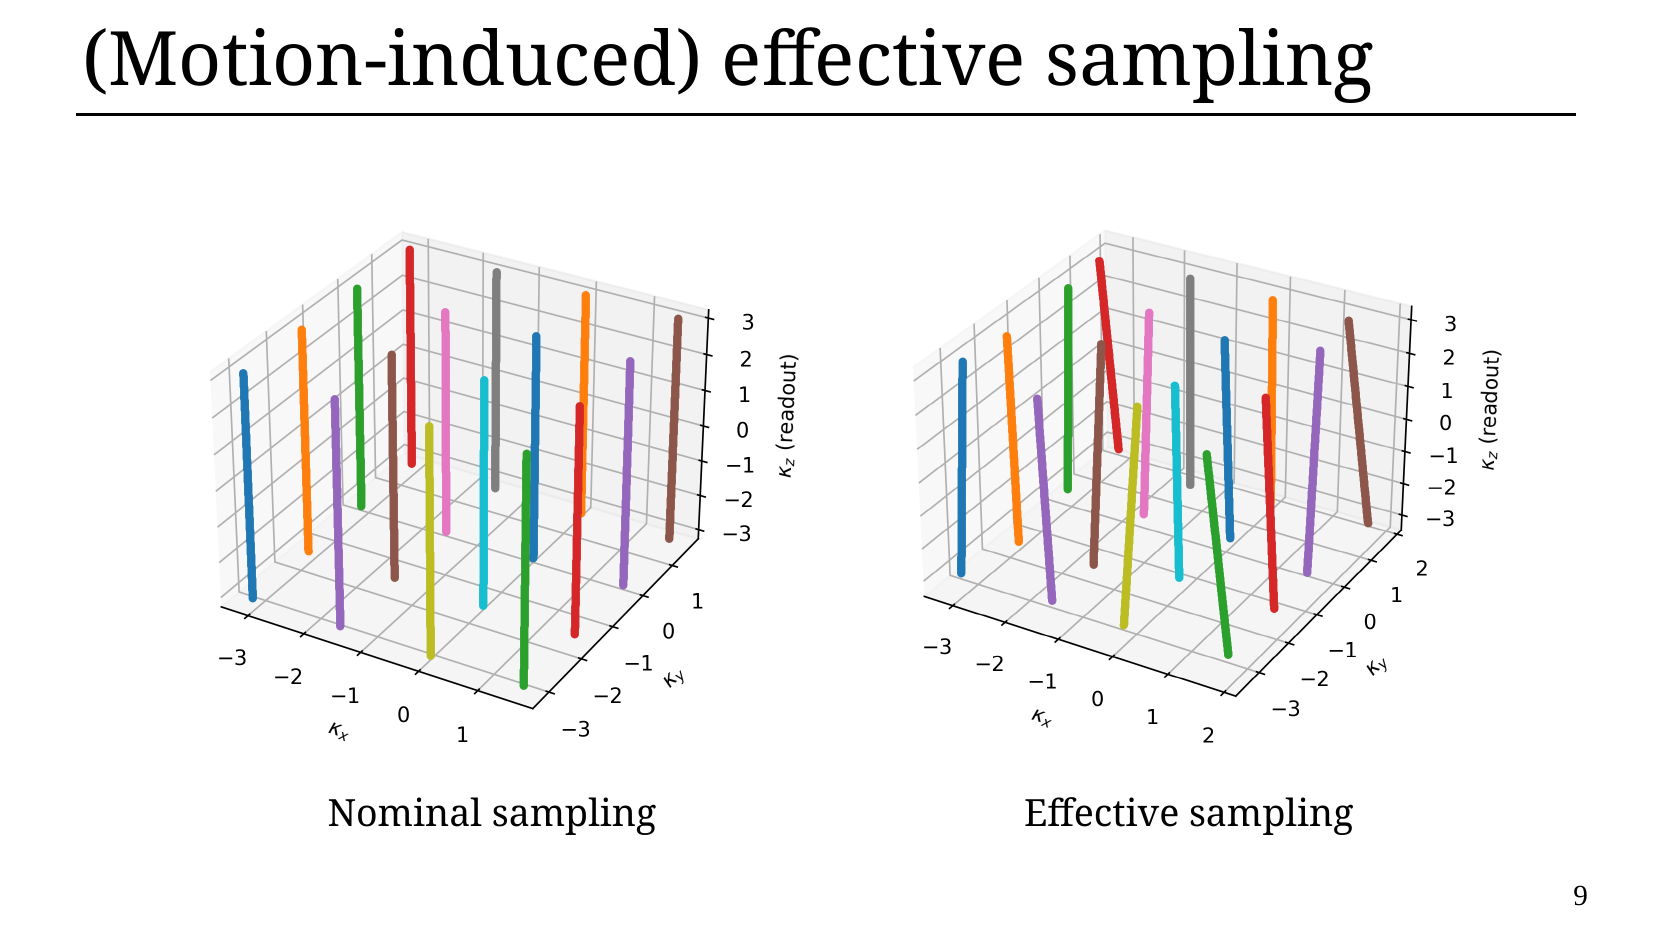

# (Motion-induced) effective sampling
Nominal sampling
Effective sampling